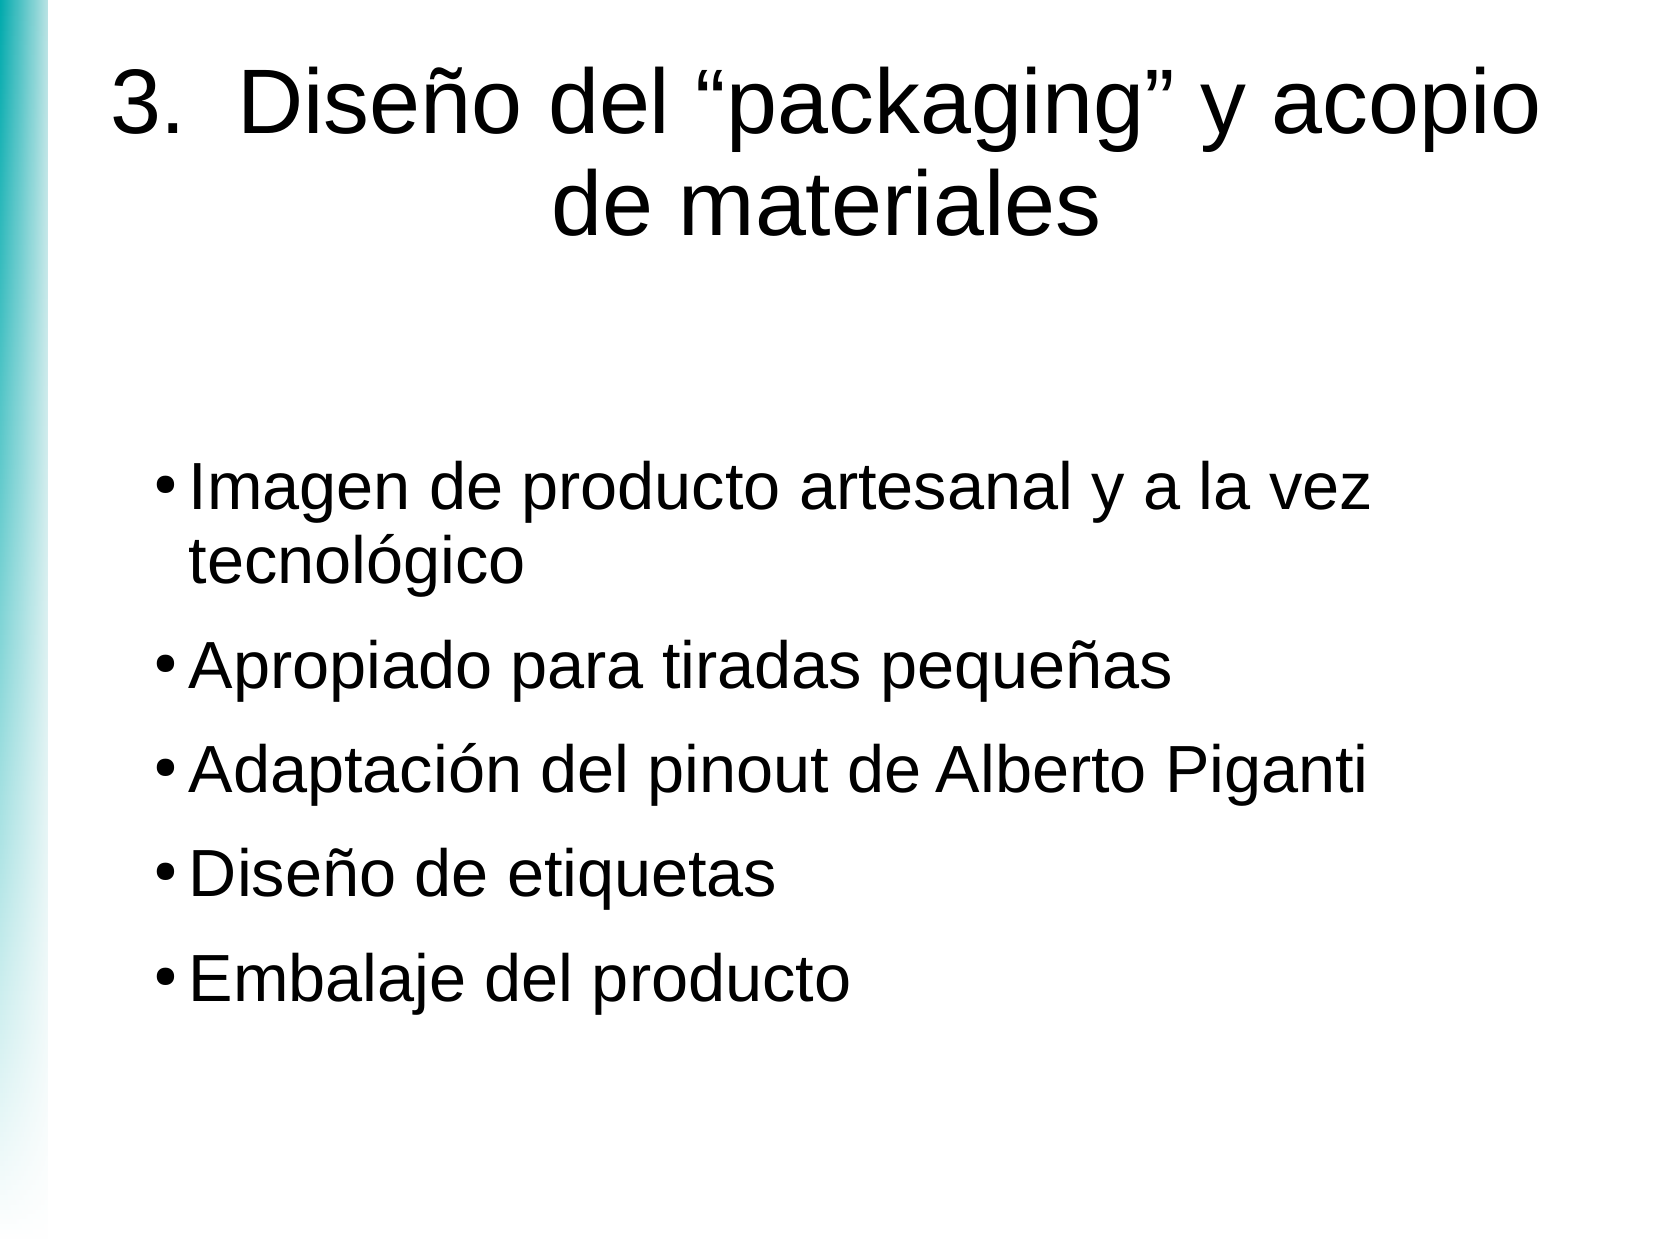

# 3. Diseño del “packaging” y acopio de materiales
Imagen de producto artesanal y a la vez tecnológico
Apropiado para tiradas pequeñas
Adaptación del pinout de Alberto Piganti
Diseño de etiquetas
Embalaje del producto